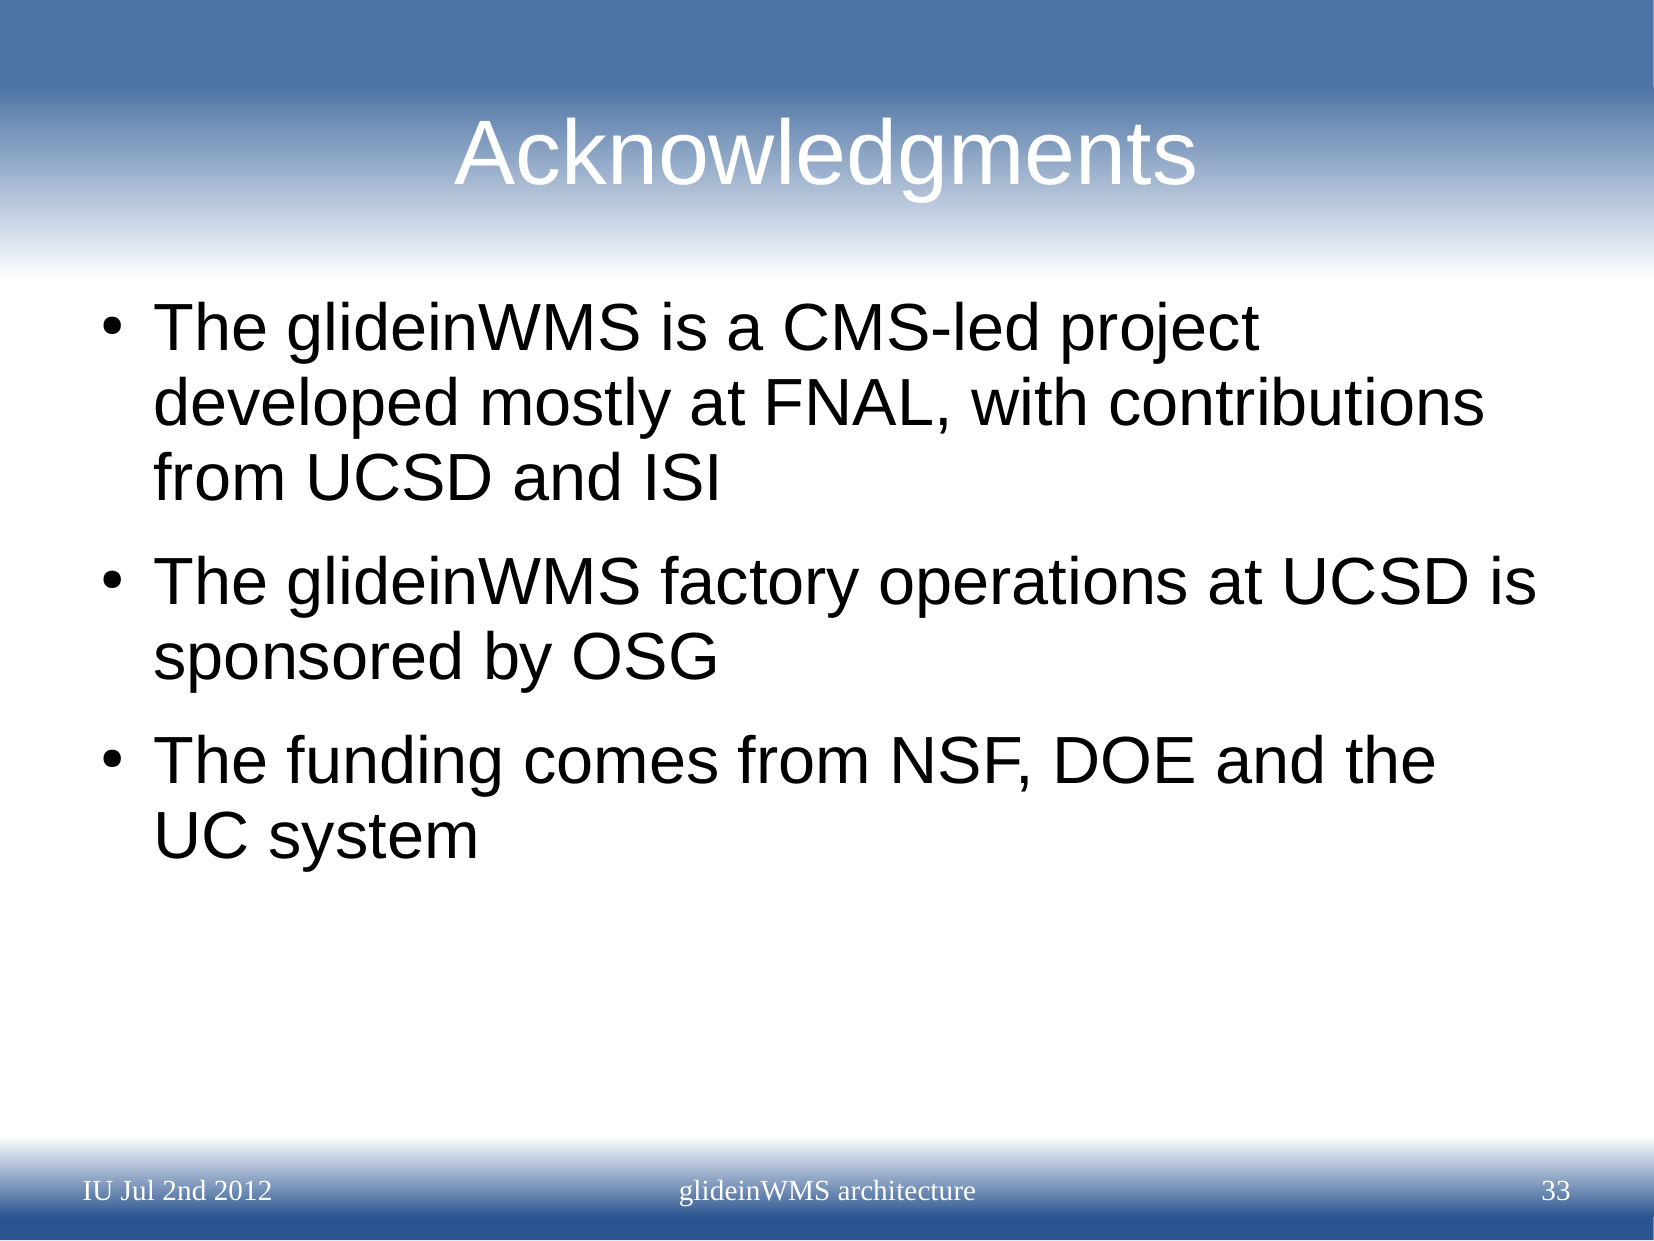

# Acknowledgments
The glideinWMS is a CMS-led project developed mostly at FNAL, with contributions from UCSD and ISI
The glideinWMS factory operations at UCSD is sponsored by OSG
The funding comes from NSF, DOE and the UC system
IU Jul 2nd 2012
glideinWMS architecture
33